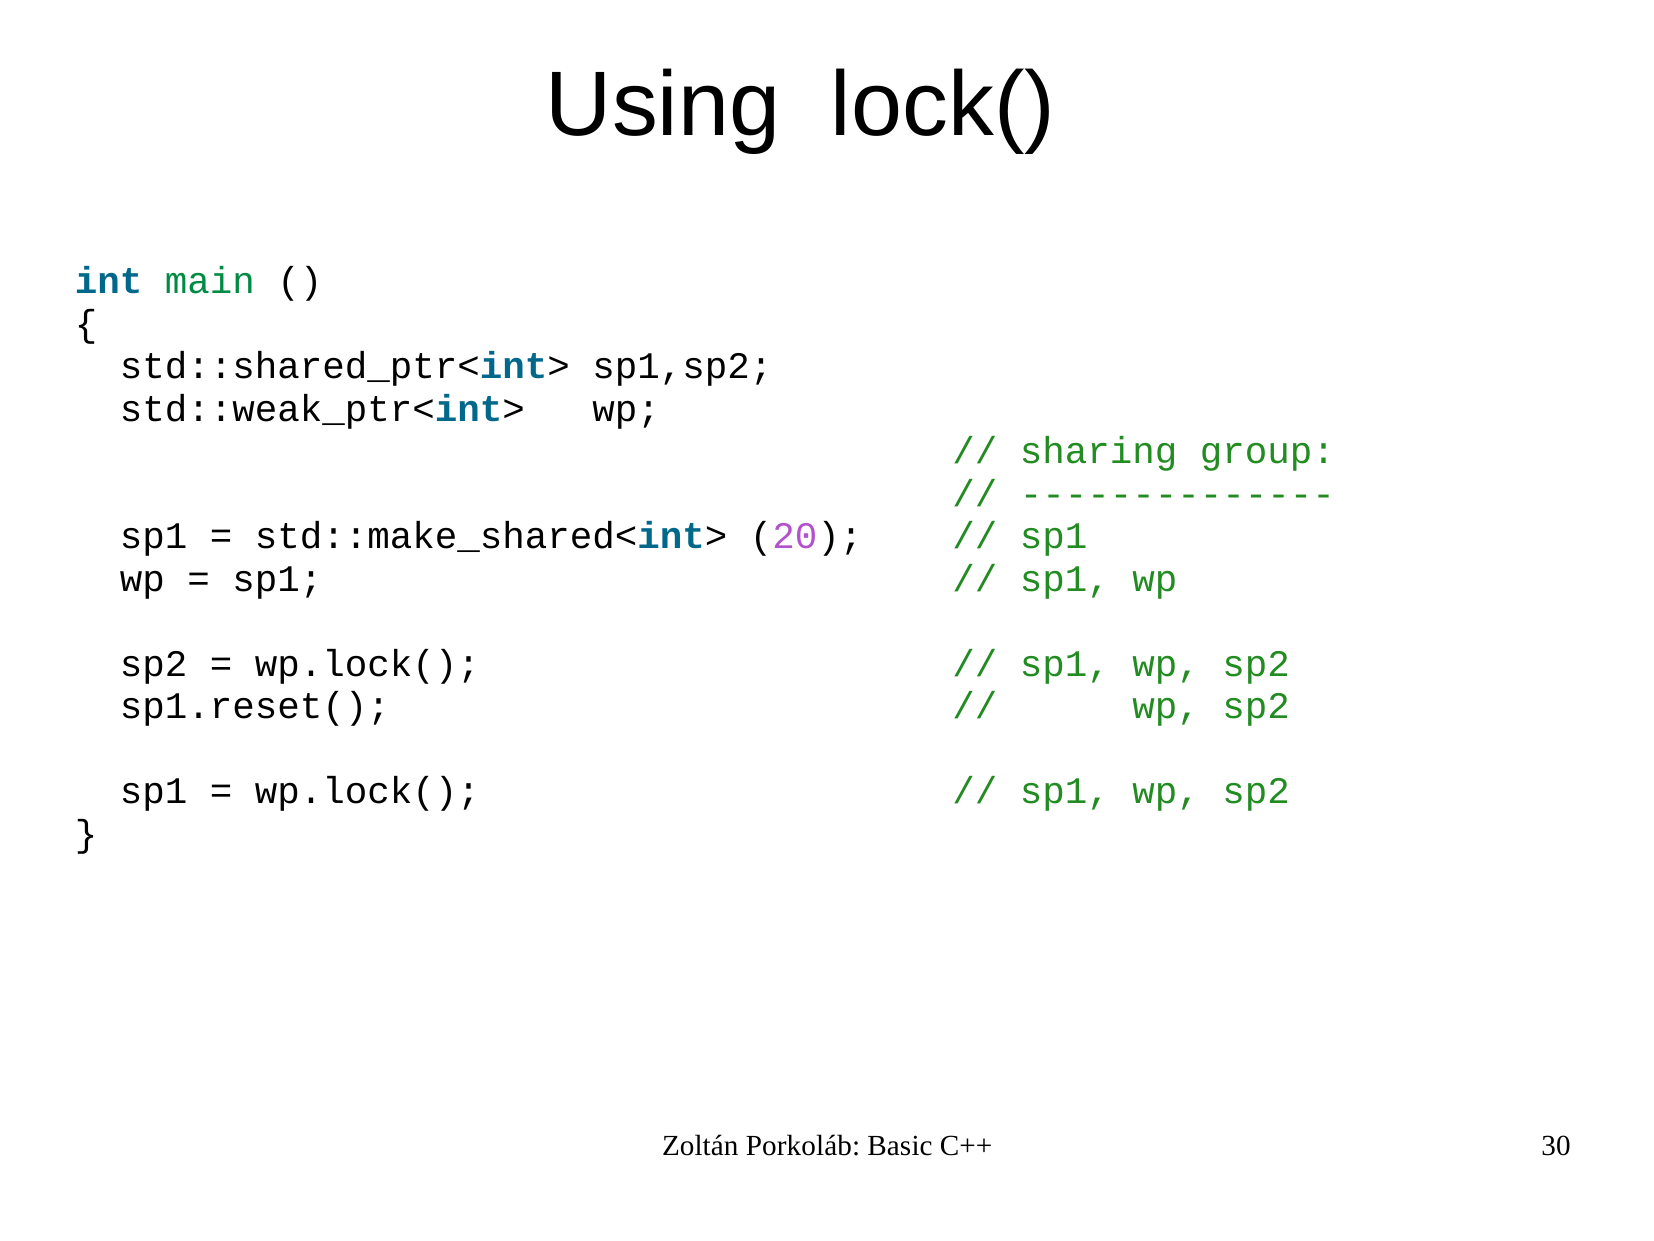

# Using lock()
int main ()
{
 std::shared_ptr<int> sp1,sp2;
 std::weak_ptr<int> wp;
 // sharing group:
 // --------------
 sp1 = std::make_shared<int> (20); // sp1
 wp = sp1; // sp1, wp
 sp2 = wp.lock(); // sp1, wp, sp2
 sp1.reset(); // wp, sp2
 sp1 = wp.lock(); // sp1, wp, sp2
}
Zoltán Porkoláb: Basic C++
30